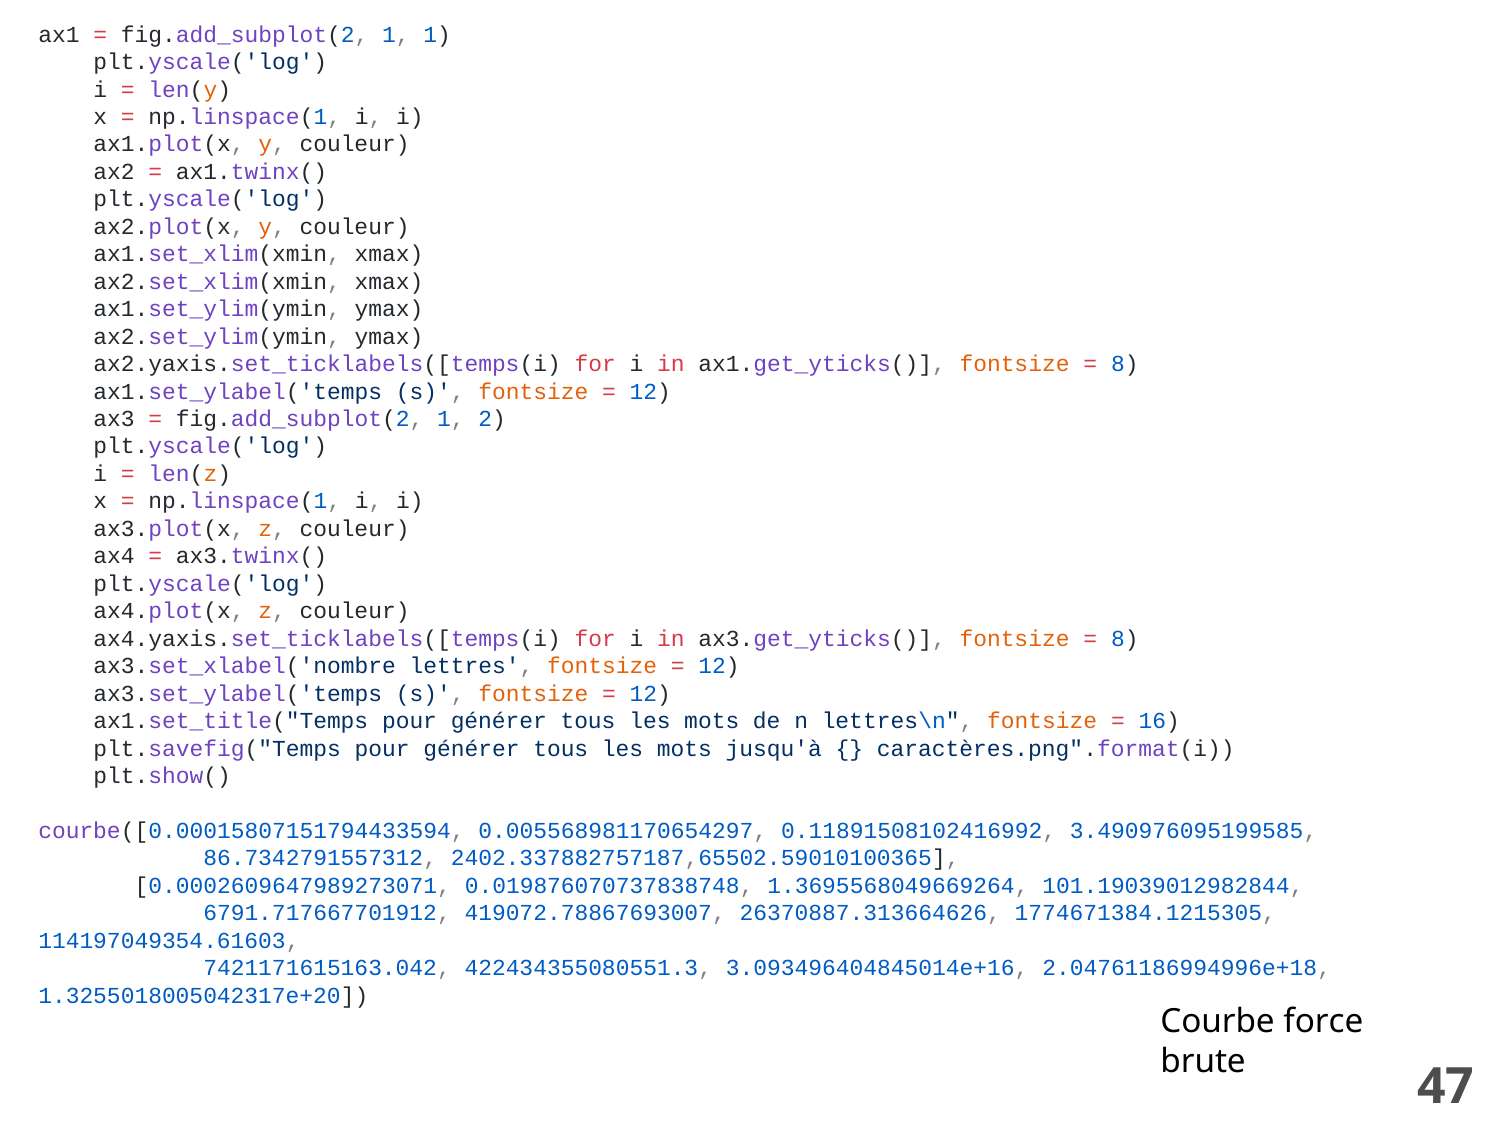

ax1 = fig.add_subplot(2, 1, 1)
 plt.yscale('log')
 i = len(y)
 x = np.linspace(1, i, i)
 ax1.plot(x, y, couleur)
 ax2 = ax1.twinx()
 plt.yscale('log')
 ax2.plot(x, y, couleur)
 ax1.set_xlim(xmin, xmax)
 ax2.set_xlim(xmin, xmax)
 ax1.set_ylim(ymin, ymax)
 ax2.set_ylim(ymin, ymax)
 ax2.yaxis.set_ticklabels([temps(i) for i in ax1.get_yticks()], fontsize = 8)
 ax1.set_ylabel('temps (s)', fontsize = 12)
 ax3 = fig.add_subplot(2, 1, 2)
 plt.yscale('log')
 i = len(z)
 x = np.linspace(1, i, i)
 ax3.plot(x, z, couleur)
 ax4 = ax3.twinx()
 plt.yscale('log')
 ax4.plot(x, z, couleur)
 ax4.yaxis.set_ticklabels([temps(i) for i in ax3.get_yticks()], fontsize = 8)
 ax3.set_xlabel('nombre lettres', fontsize = 12)
 ax3.set_ylabel('temps (s)', fontsize = 12)
 ax1.set_title("Temps pour générer tous les mots de n lettres\n", fontsize = 16)
 plt.savefig("Temps pour générer tous les mots jusqu'à {} caractères.png".format(i))
 plt.show()
courbe([0.00015807151794433594, 0.005568981170654297, 0.11891508102416992, 3.490976095199585,
 86.7342791557312, 2402.337882757187,65502.59010100365],
 [0.0002609647989273071, 0.019876070737838748, 1.3695568049669264, 101.19039012982844,
 6791.717667701912, 419072.78867693007, 26370887.313664626, 1774671384.1215305, 114197049354.61603,
 7421171615163.042, 422434355080551.3, 3.093496404845014e+16, 2.04761186994996e+18, 1.3255018005042317e+20])
Courbe force brute